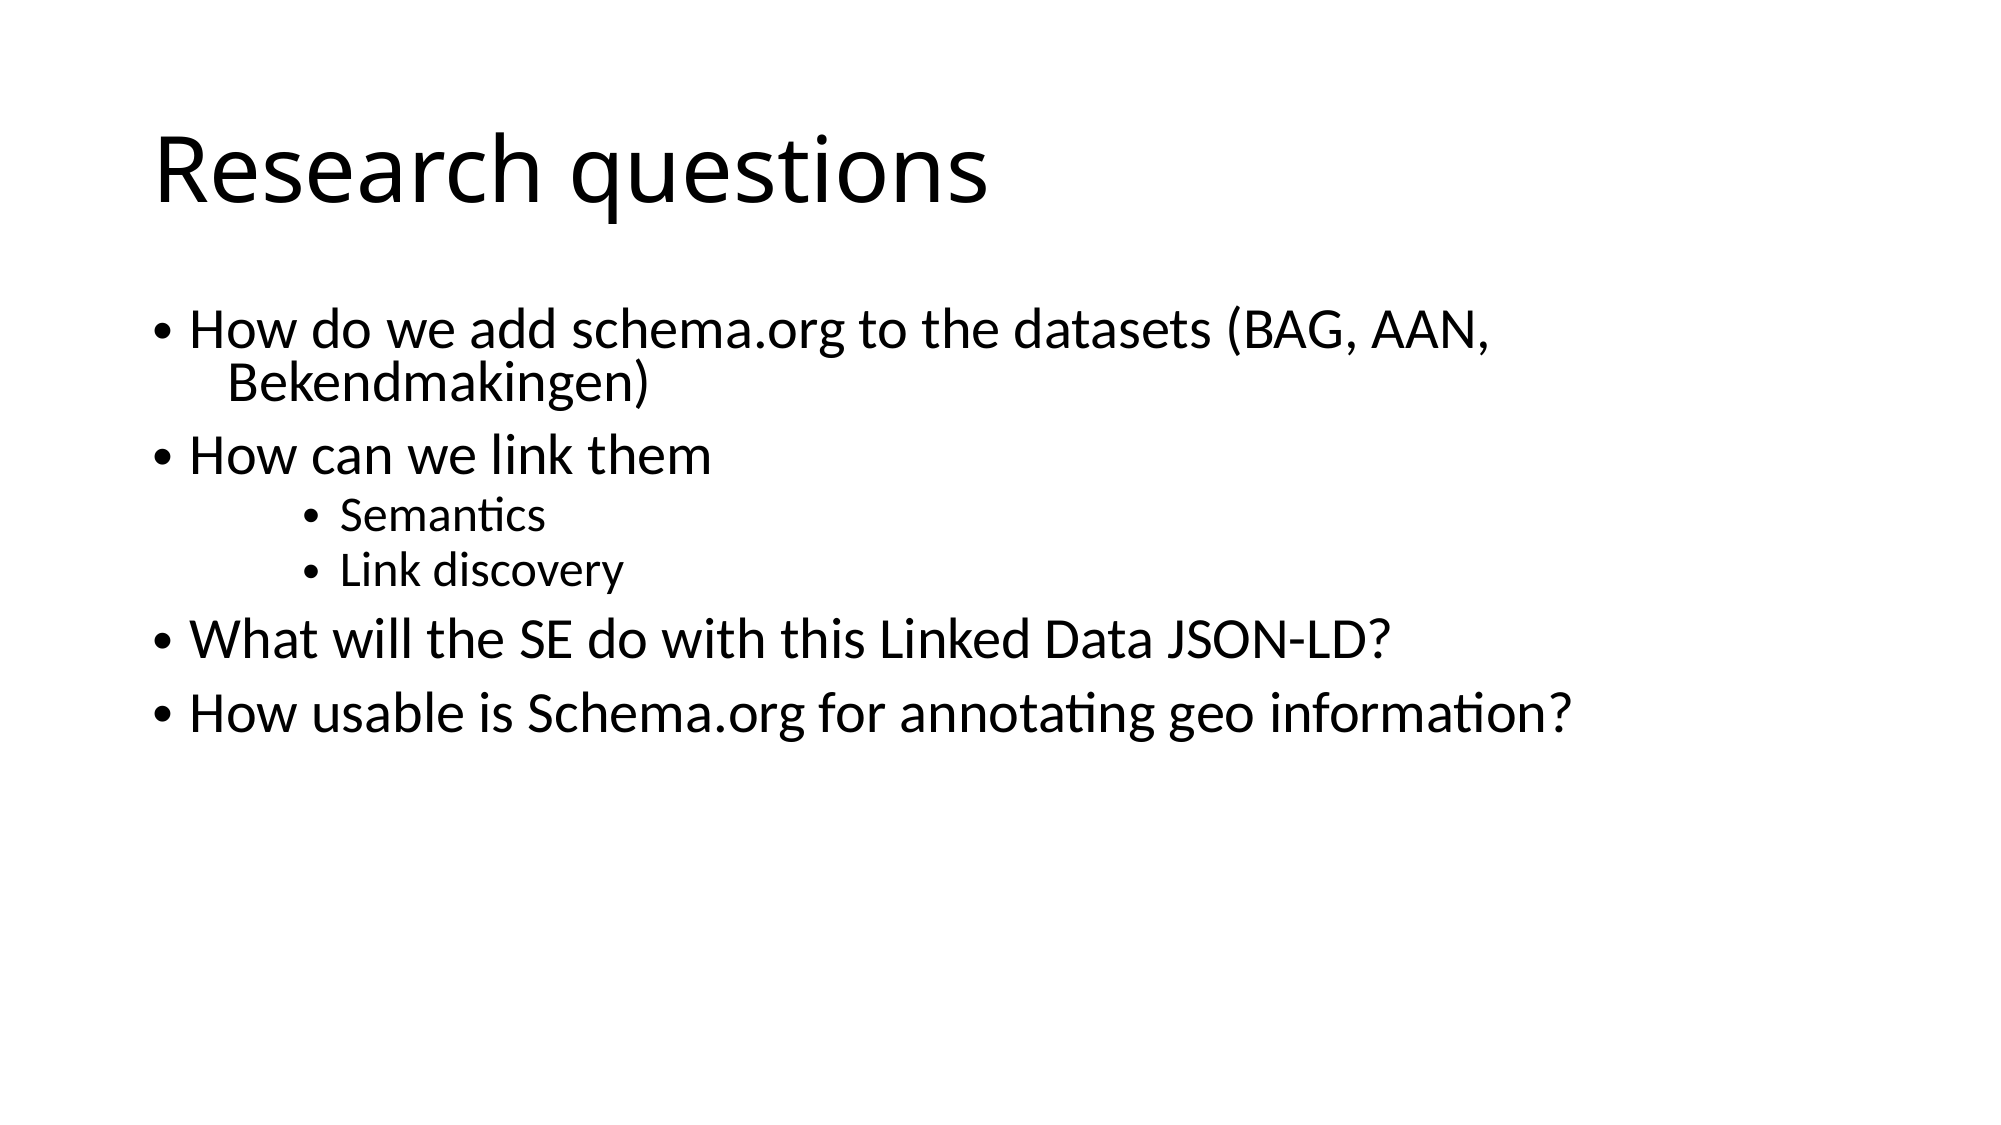

# Research questions
How do we add schema.org to the datasets (BAG, AAN, Bekendmakingen)
How can we link them
Semantics
Link discovery
What will the SE do with this Linked Data JSON-LD?
How usable is Schema.org for annotating geo information?